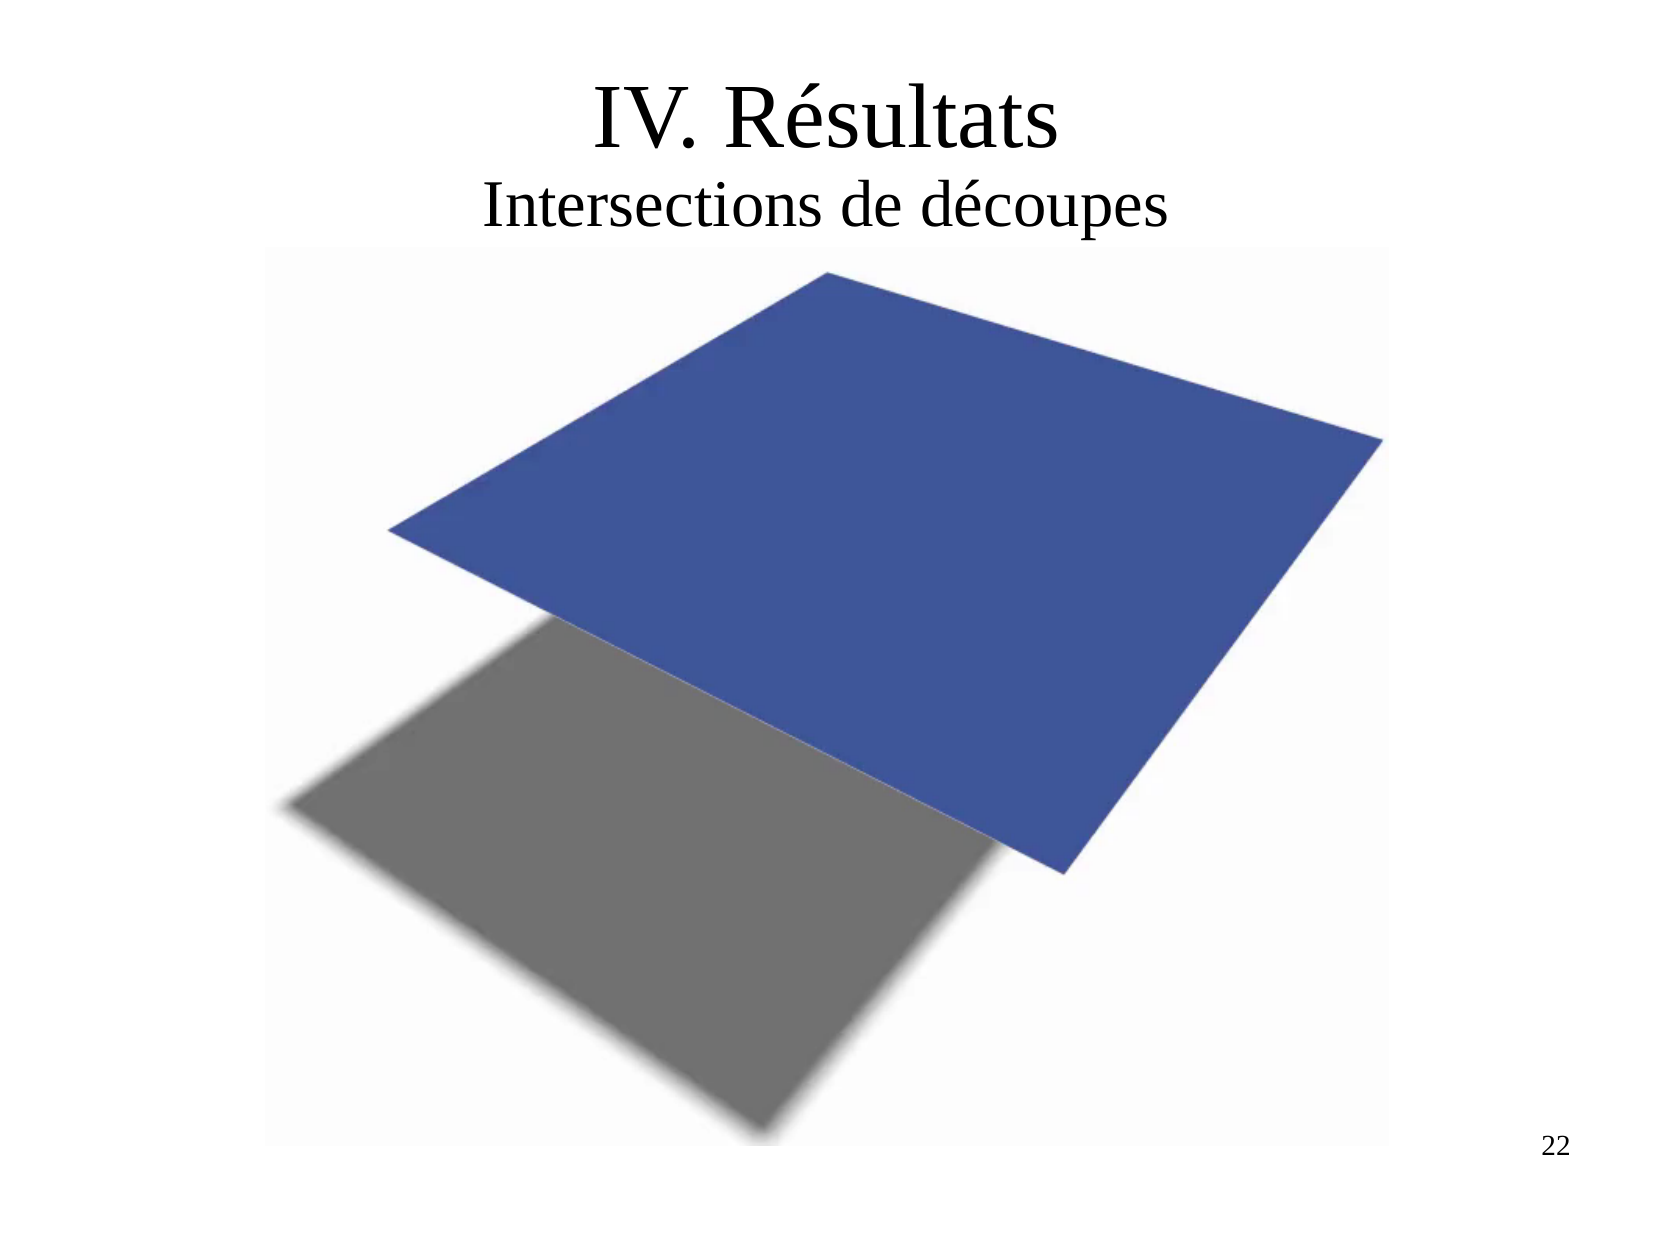

# IV. Résultats Intersections de découpes
22